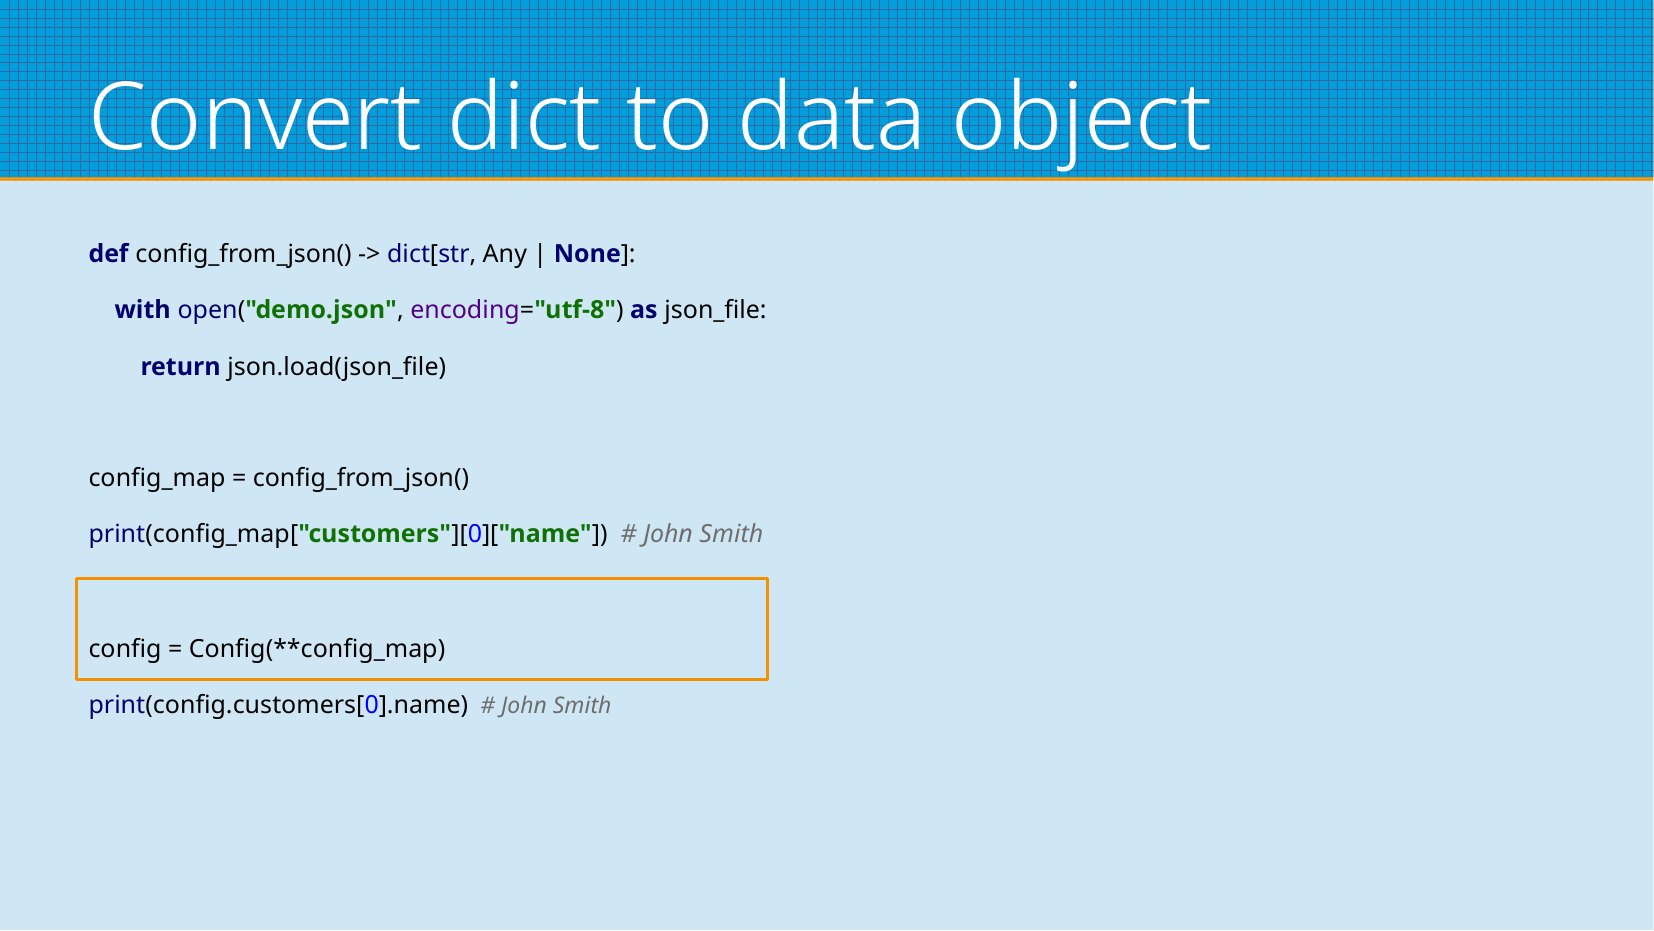

# Convert dict to data object
def config_from_json() -> dict[str, Any | None]:
 with open("demo.json", encoding="utf-8") as json_file:
 return json.load(json_file)
config_map = config_from_json()
print(config_map["customers"][0]["name"]) # John Smith
config = Config(**config_map)
print(config.customers[0].name) # John Smith